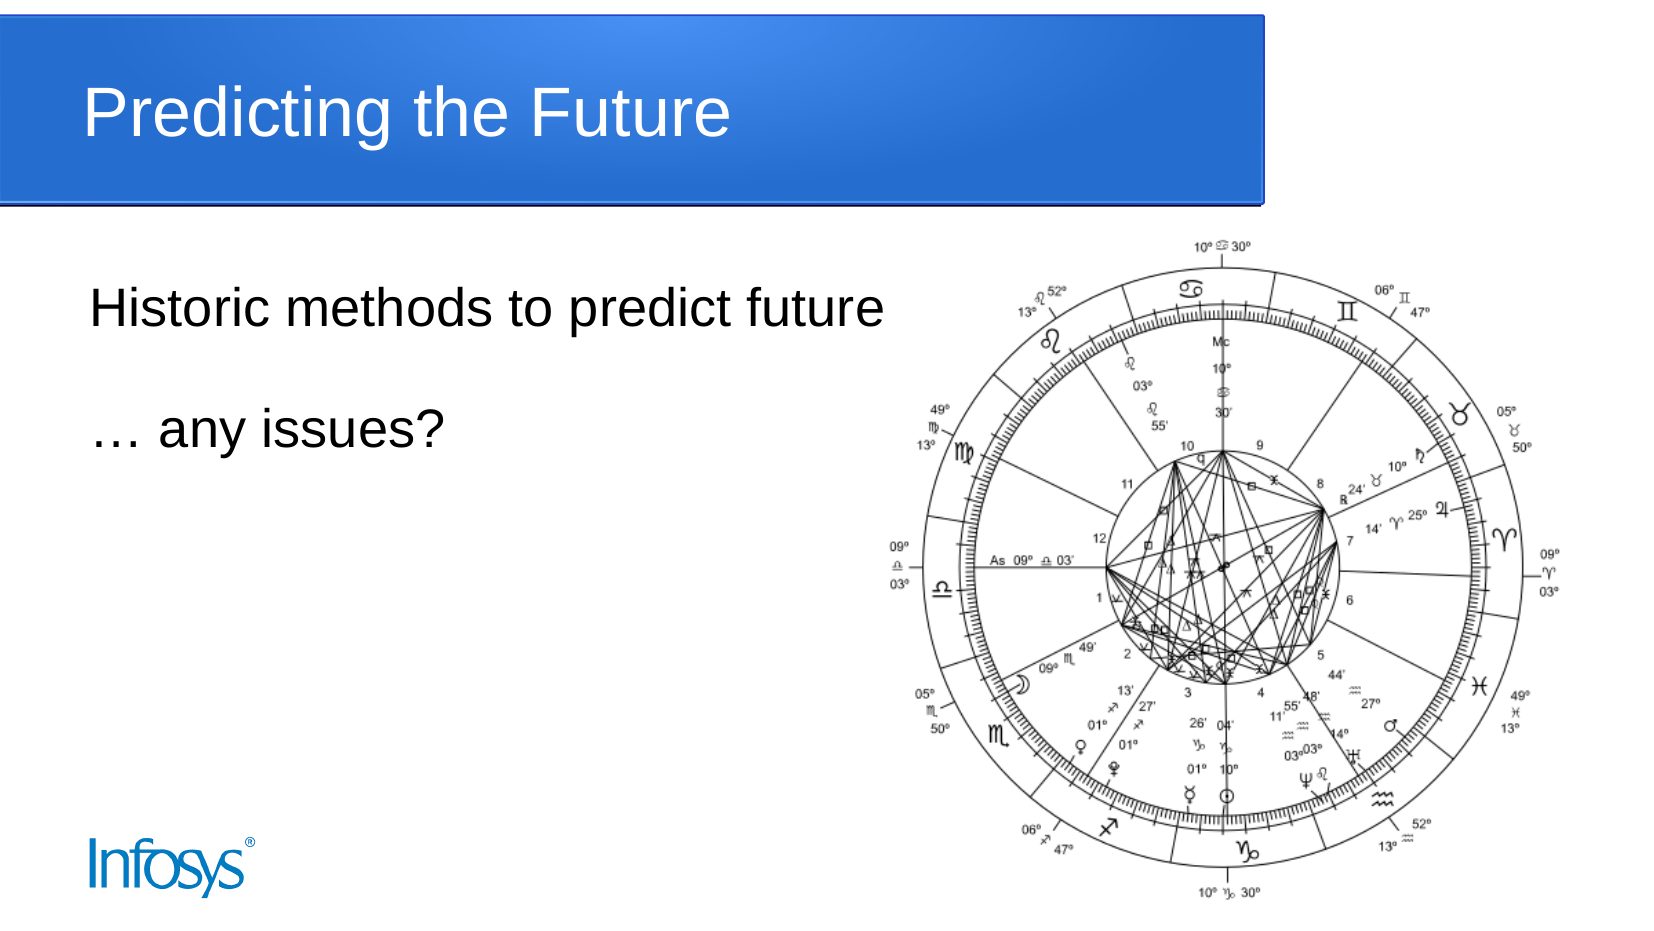

# Predicting the Future
Historic methods to predict future
… any issues?